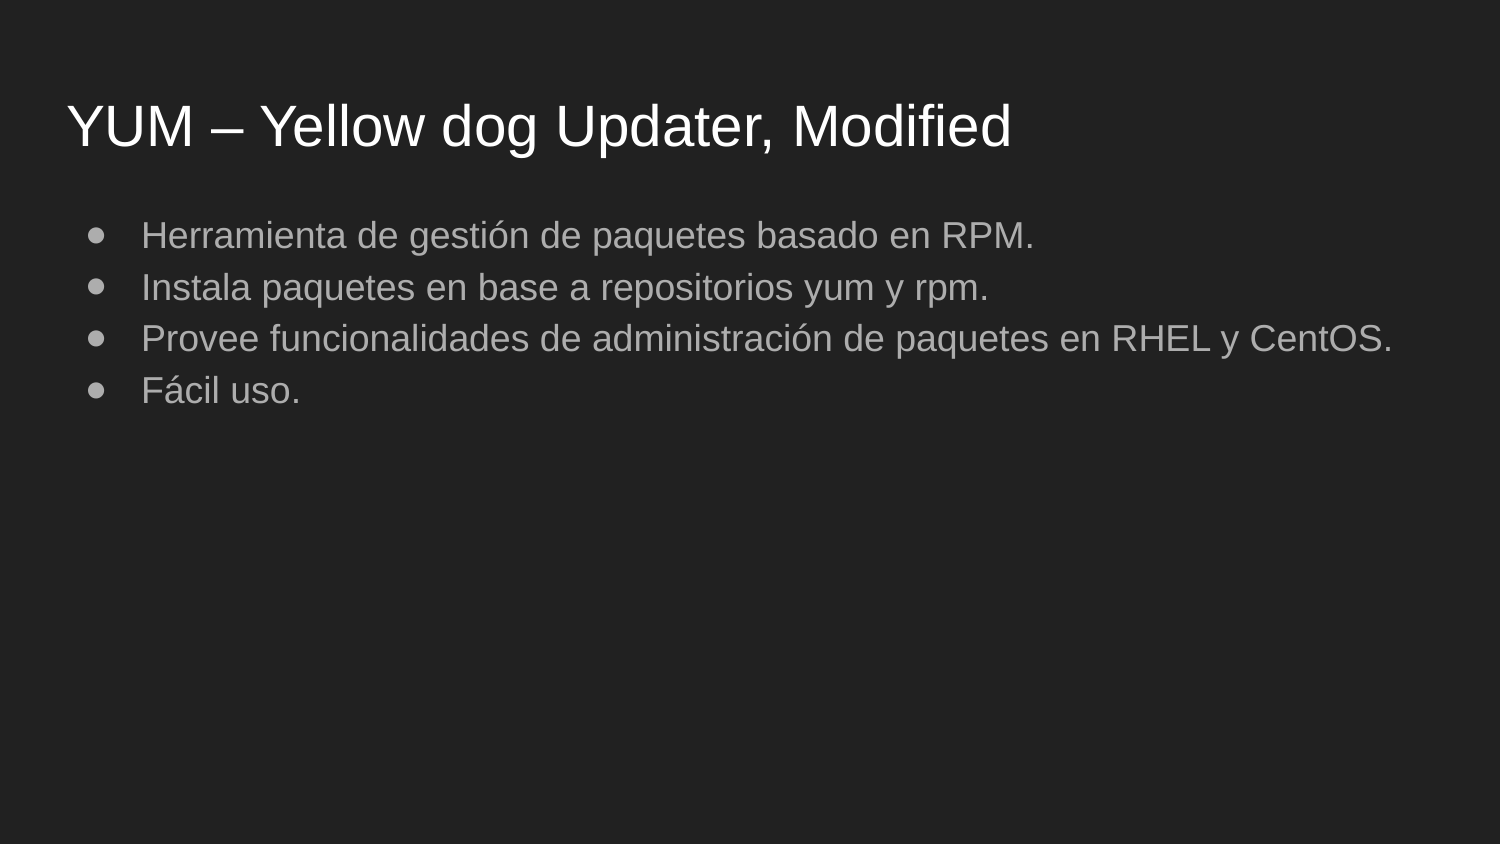

# YUM – Yellow dog Updater, Modified
Herramienta de gestión de paquetes basado en RPM.
Instala paquetes en base a repositorios yum y rpm.
Provee funcionalidades de administración de paquetes en RHEL y CentOS.
Fácil uso.